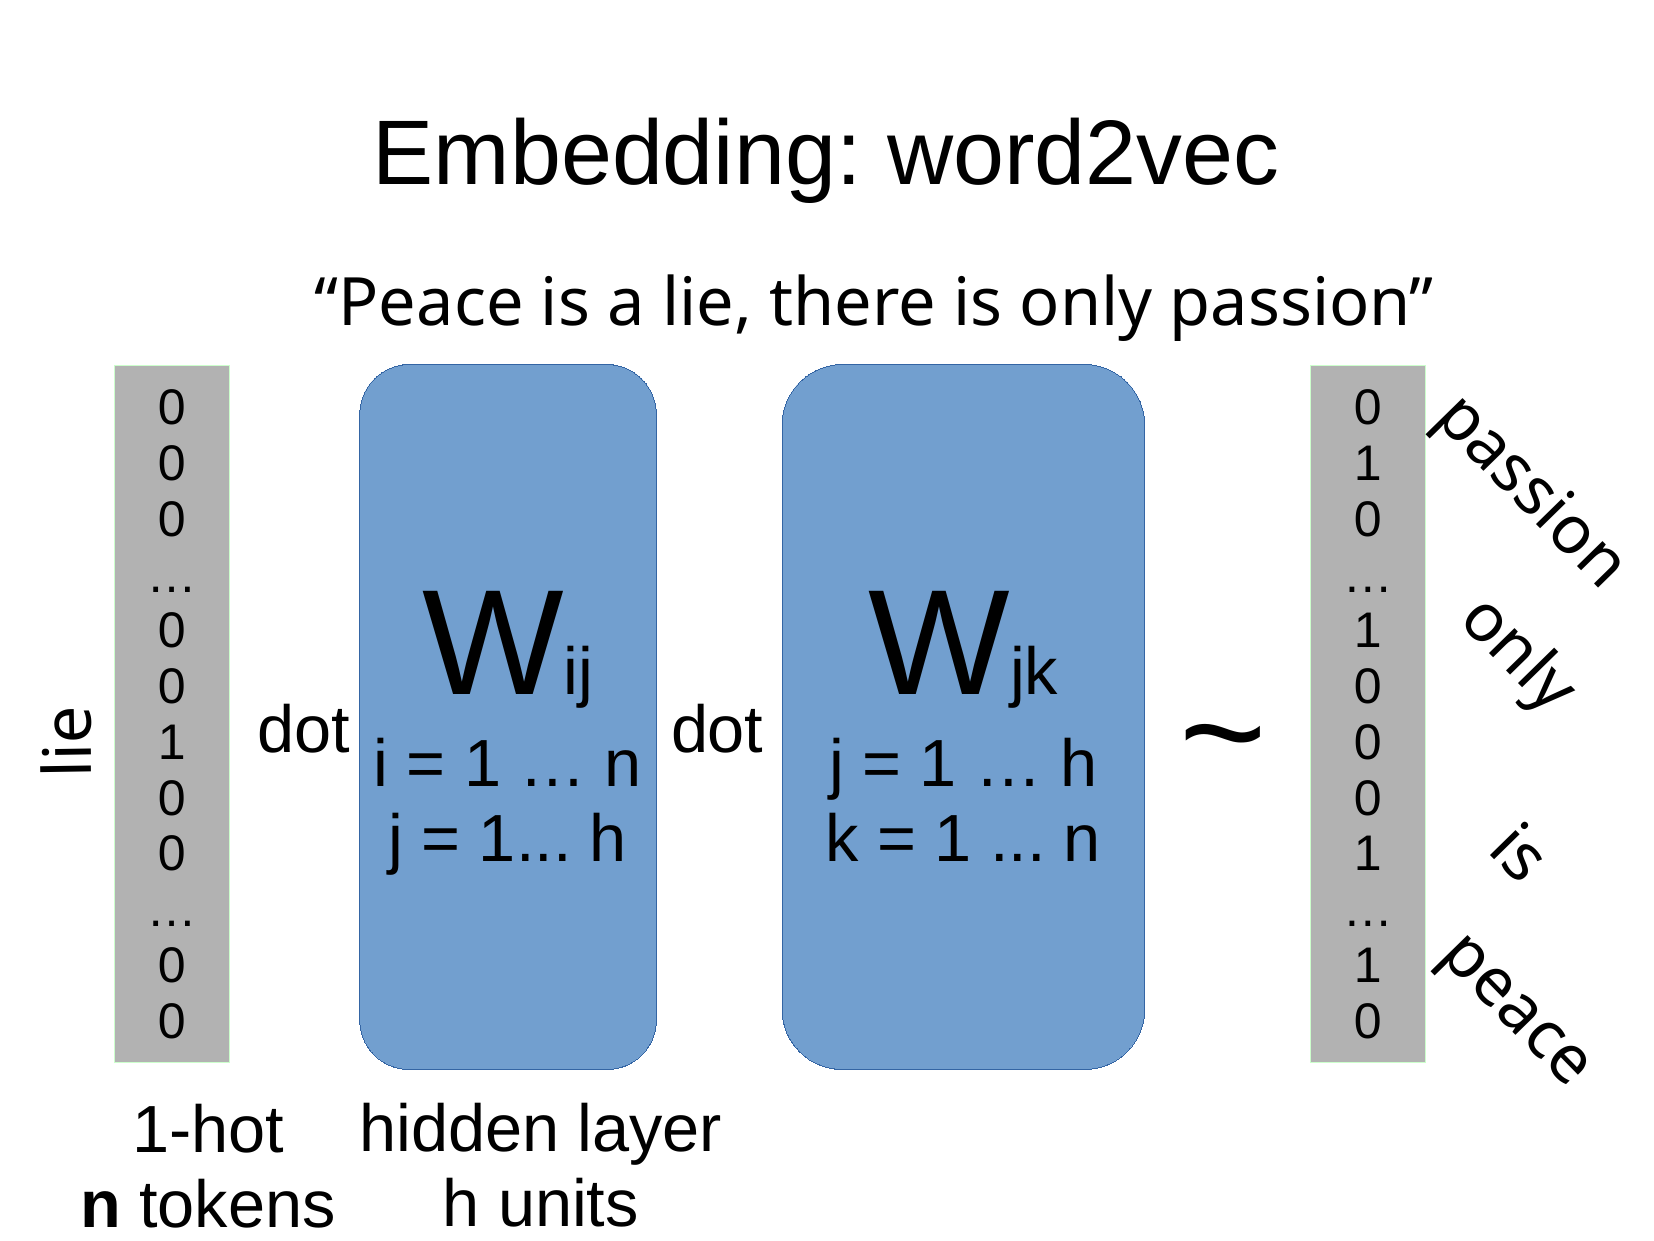

# Embedding: word2vec
“Peace is a lie, there is only passion”
Wij
i = 1 … n
j = 1... h
Wjk
j = 1 … h
k = 1 ... n
0
0
0
…
0
0
1
0
0
…
0
0
0
1
0
…
1
0
0
0
1
…
1
0
passion
only
~
dot
dot
lie
is
peace
hidden layer
h units
1-hot
n tokens